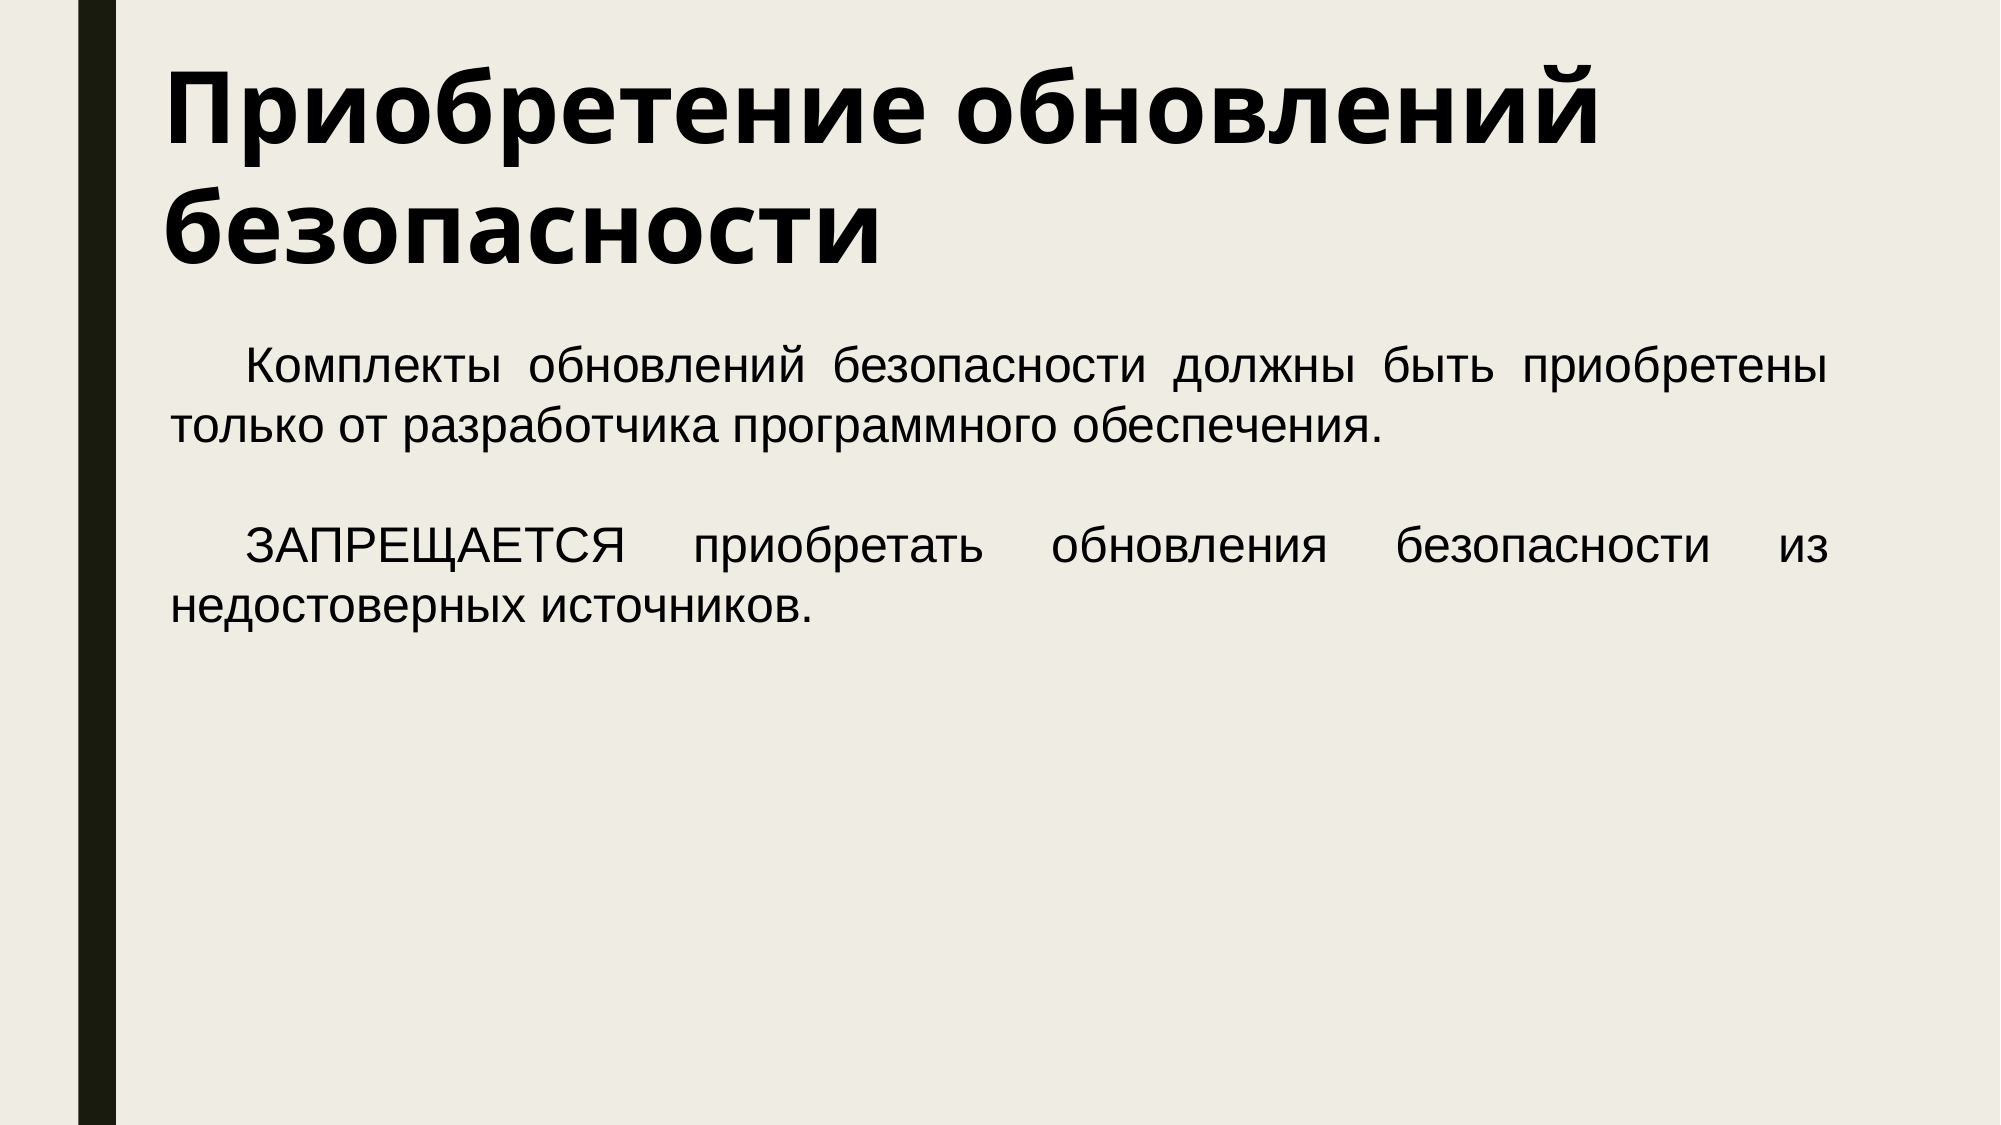

Приобретение обновлений безопасности
Комплекты обновлений безопасности должны быть приобретены только от разработчика программного обеспечения.
ЗАПРЕЩАЕТСЯ приобретать обновления безопасности из недостоверных источников.